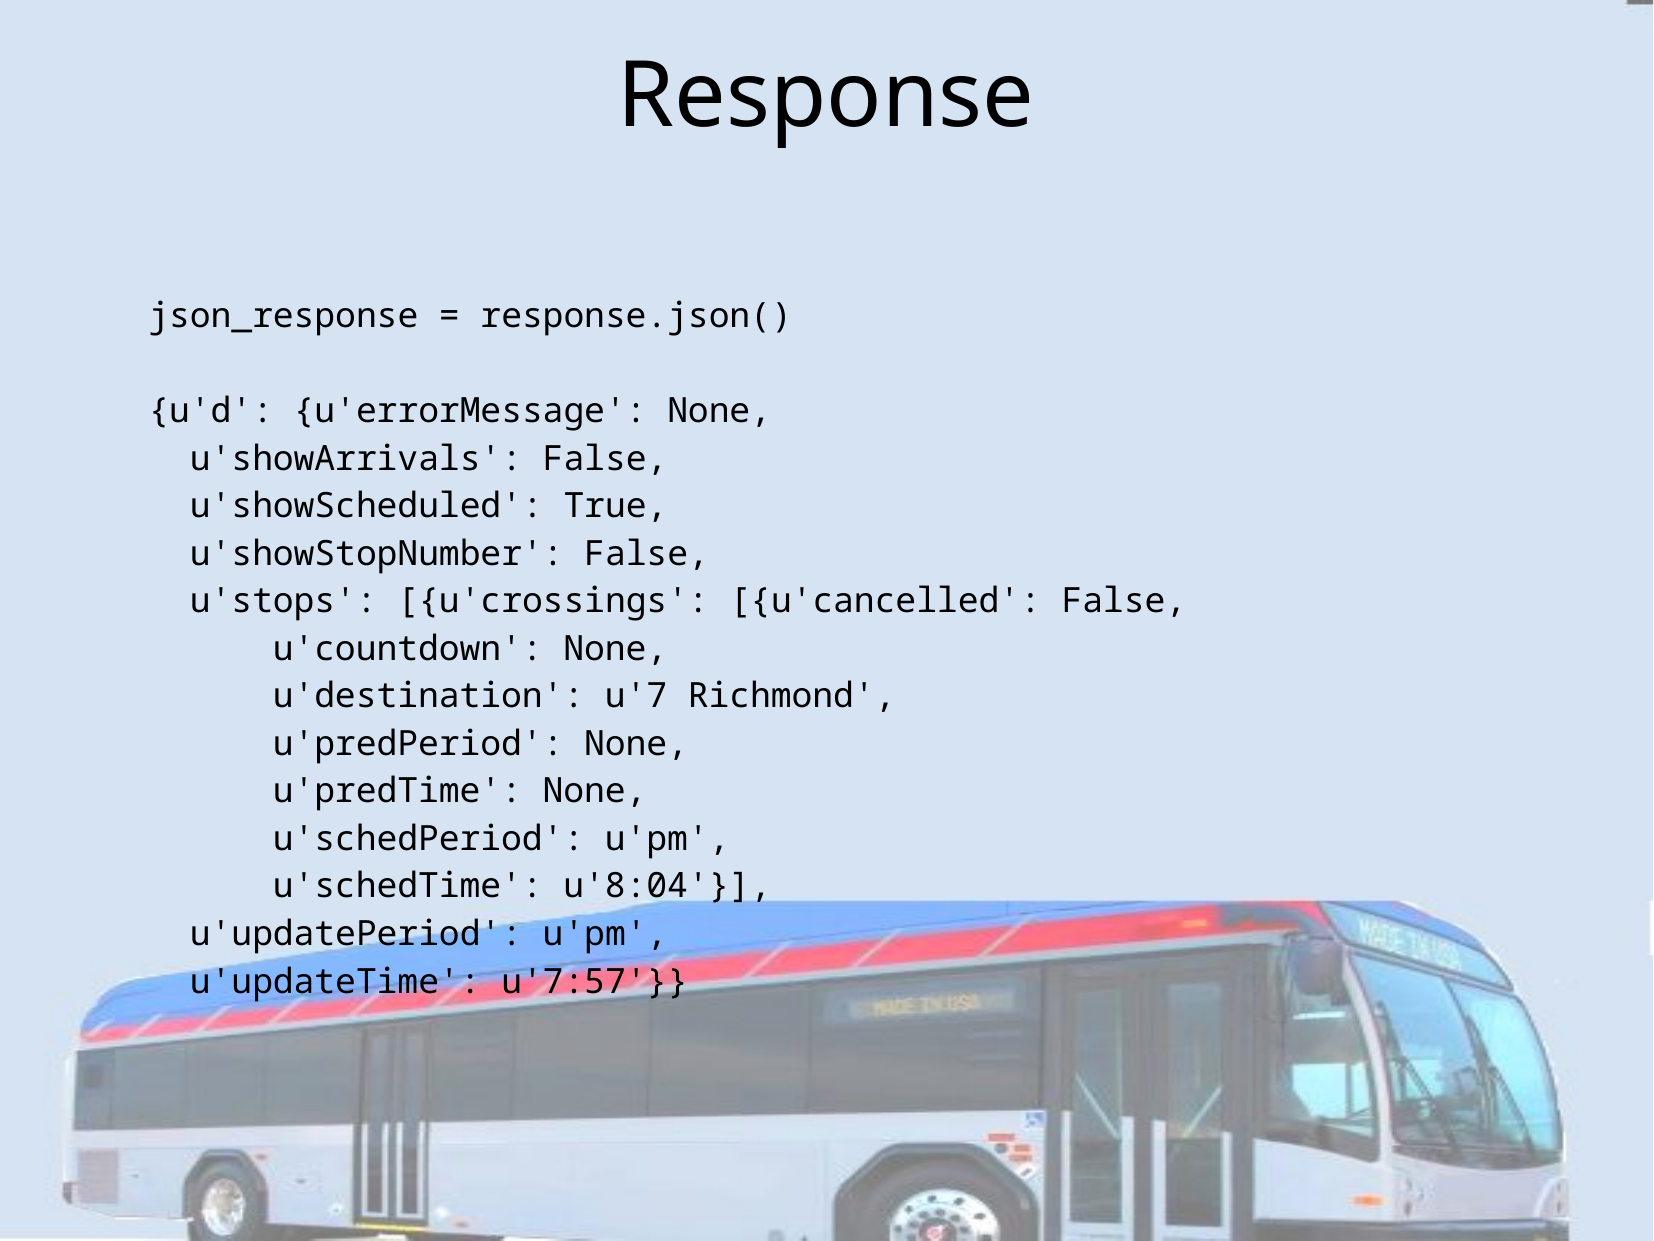

# Response
json_response = response.json()
{u'd': {u'errorMessage': None,
 u'showArrivals': False,
 u'showScheduled': True,
 u'showStopNumber': False,
 u'stops': [{u'crossings': [{u'cancelled': False,
 u'countdown': None,
 u'destination': u'7 Richmond',
 u'predPeriod': None,
 u'predTime': None,
 u'schedPeriod': u'pm',
 u'schedTime': u'8:04'}],
 u'updatePeriod': u'pm',
 u'updateTime': u'7:57'}}